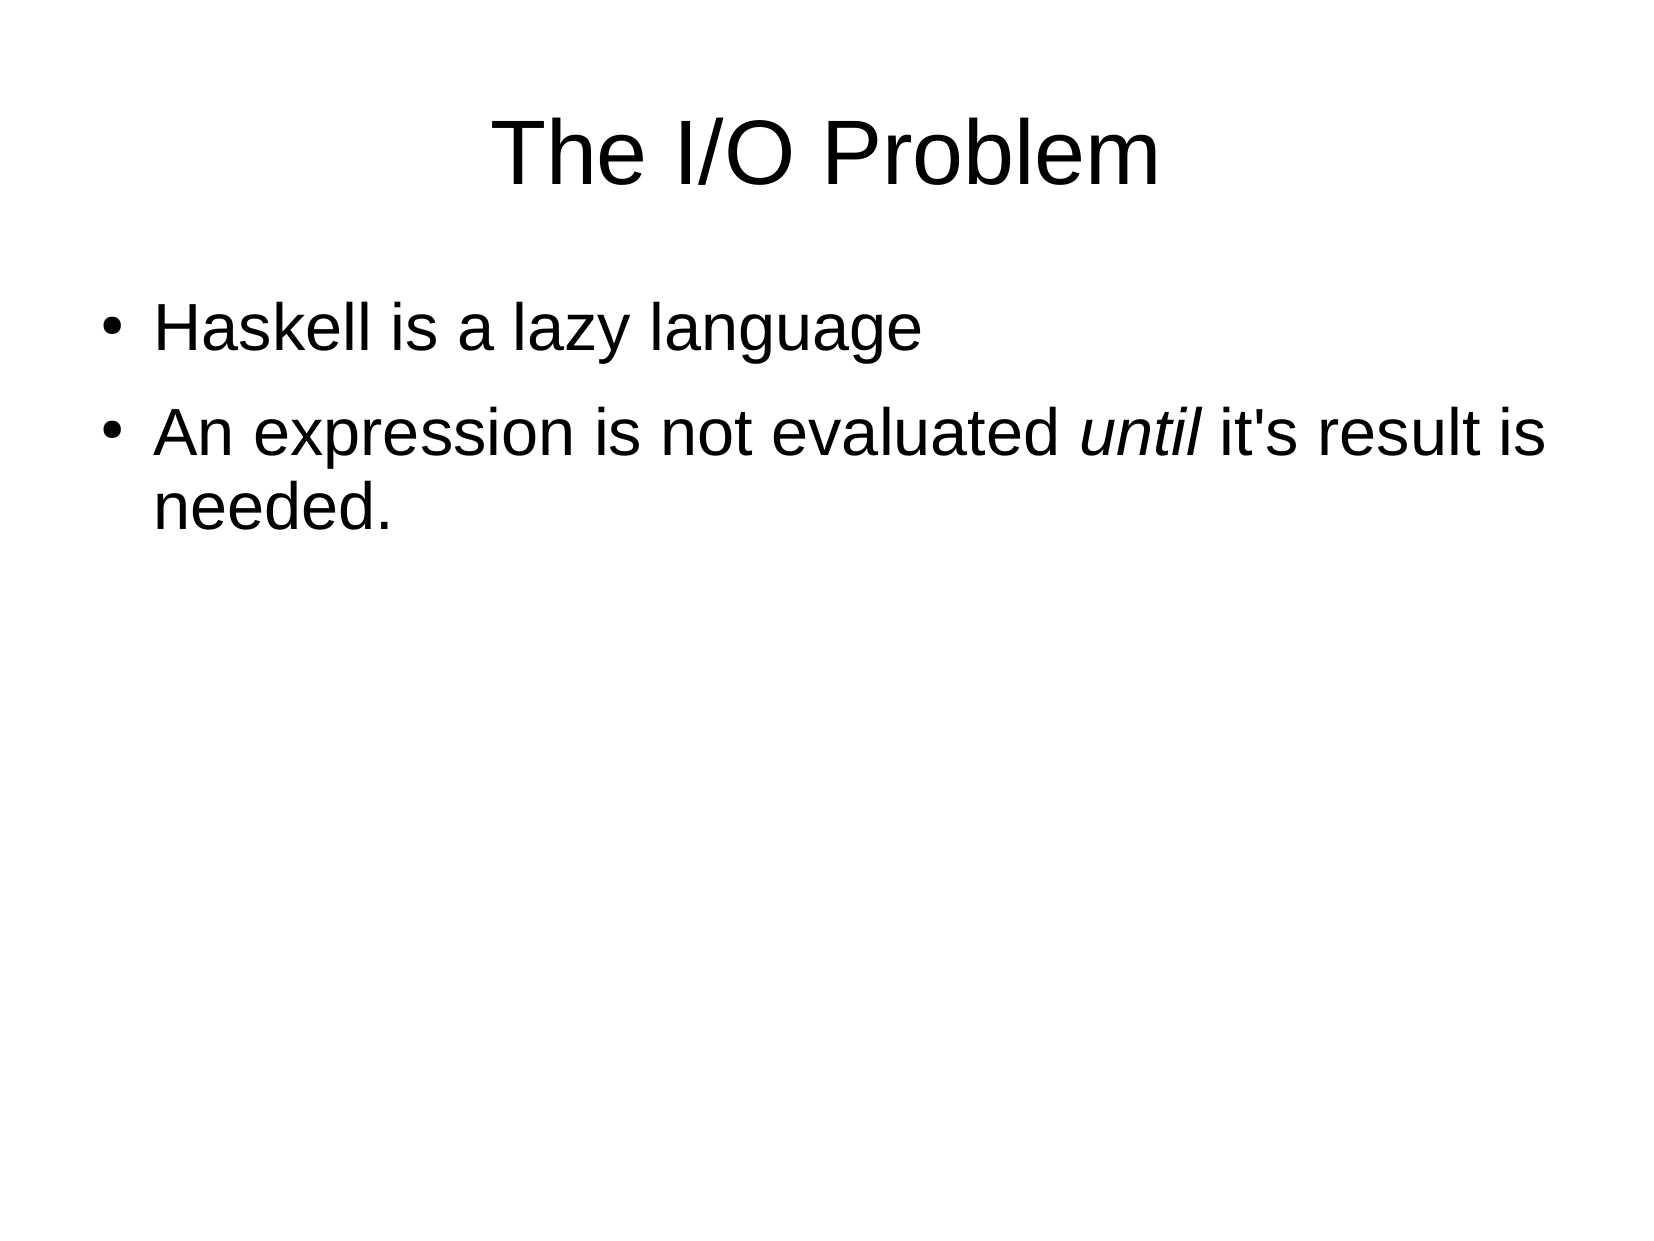

# The I/O Problem
Haskell is a lazy language
An expression is not evaluated until it's result is needed.